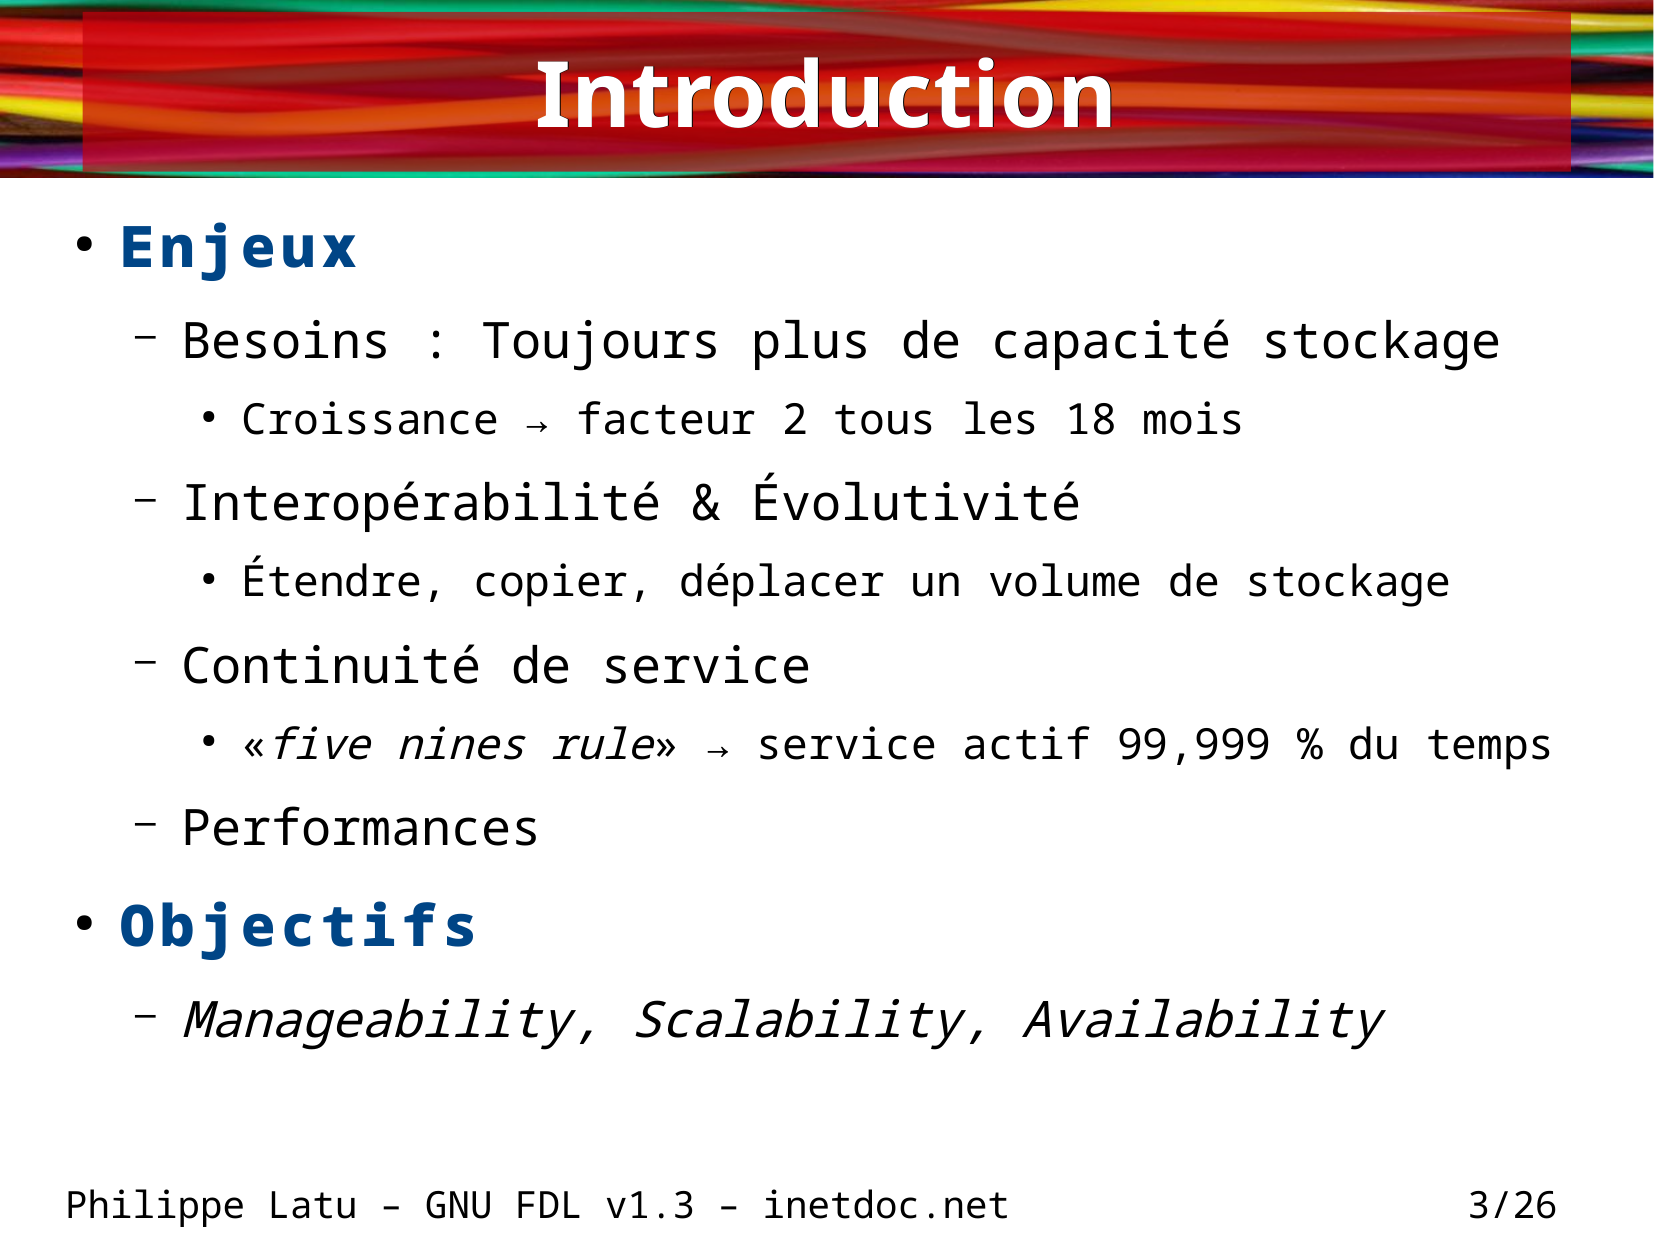

# Introduction
Enjeux
Besoins : Toujours plus de capacité stockage
Croissance → facteur 2 tous les 18 mois
Interopérabilité & Évolutivité
Étendre, copier, déplacer un volume de stockage
Continuité de service
«five nines rule» → service actif 99,999 % du temps
Performances
Objectifs
Manageability, Scalability, Availability
Philippe Latu – GNU FDL v1.3 – inetdoc.net							2/26